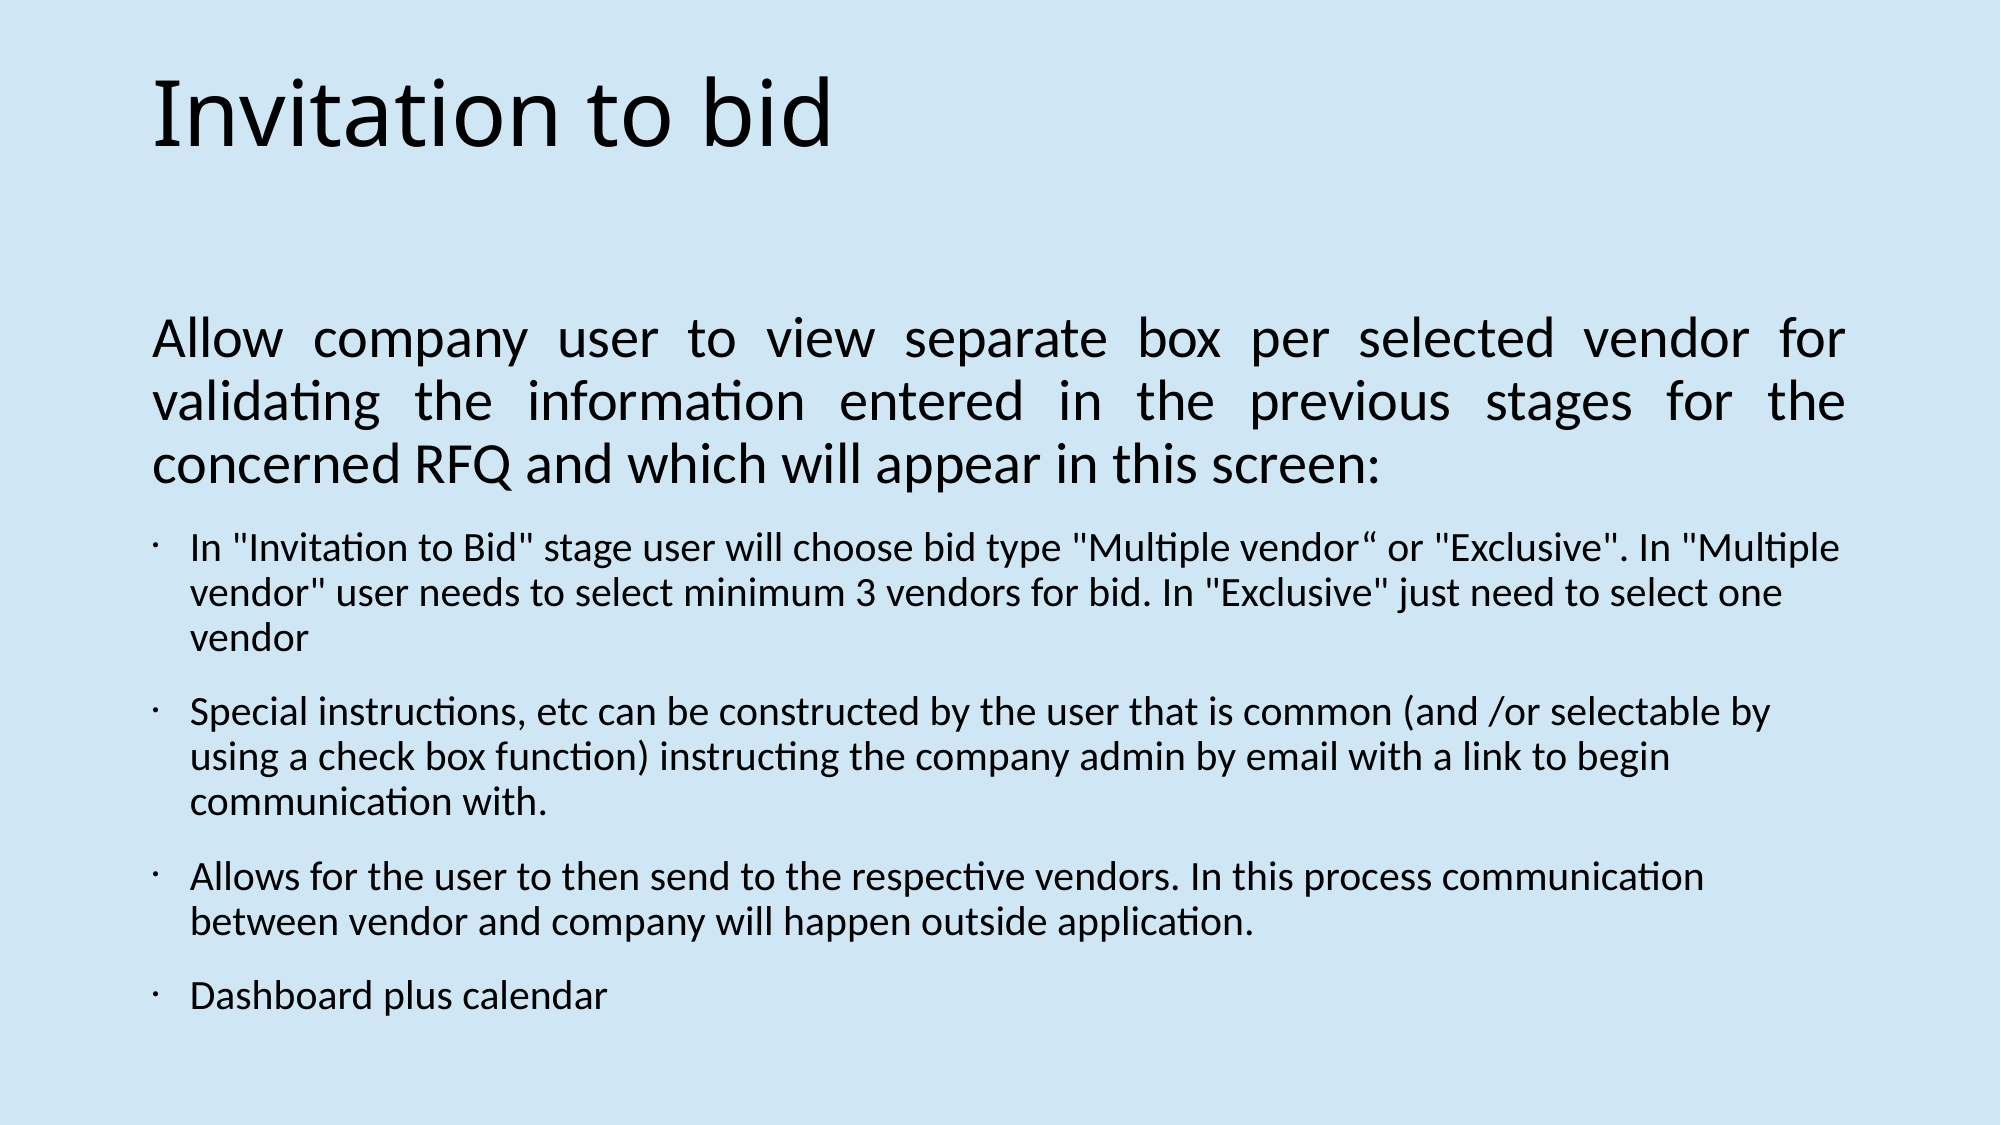

# Invitation to bid
Allow company user to view separate box per selected vendor for validating the information entered in the previous stages for the concerned RFQ and which will appear in this screen:
In "Invitation to Bid" stage user will choose bid type "Multiple vendor“ or "Exclusive". In "Multiple vendor" user needs to select minimum 3 vendors for bid. In "Exclusive" just need to select one vendor
Special instructions, etc can be constructed by the user that is common (and /or selectable by using a check box function) instructing the company admin by email with a link to begin communication with.
Allows for the user to then send to the respective vendors. In this process communication between vendor and company will happen outside application.
Dashboard plus calendar